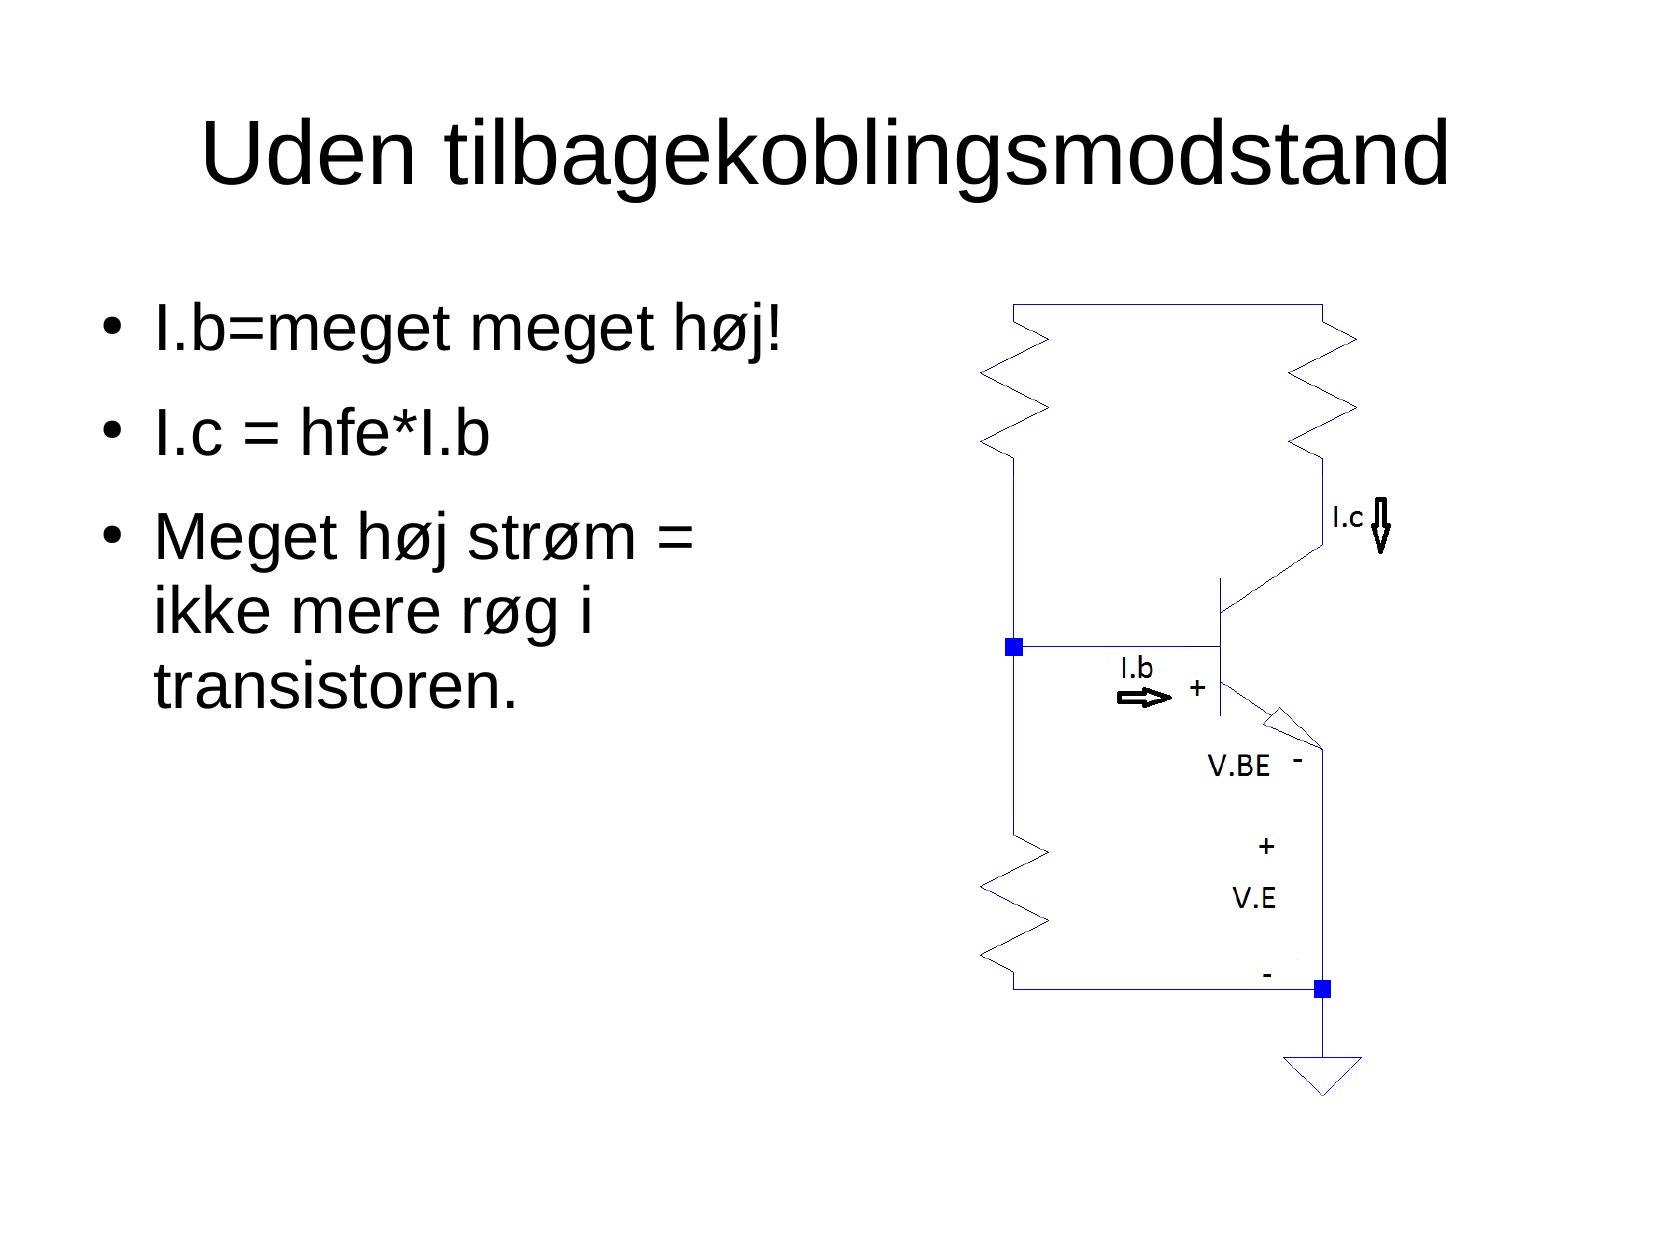

# Uden tilbagekoblingsmodstand
I.b=meget meget høj!
I.c = hfe*I.b
Meget høj strøm = ikke mere røg i transistoren.